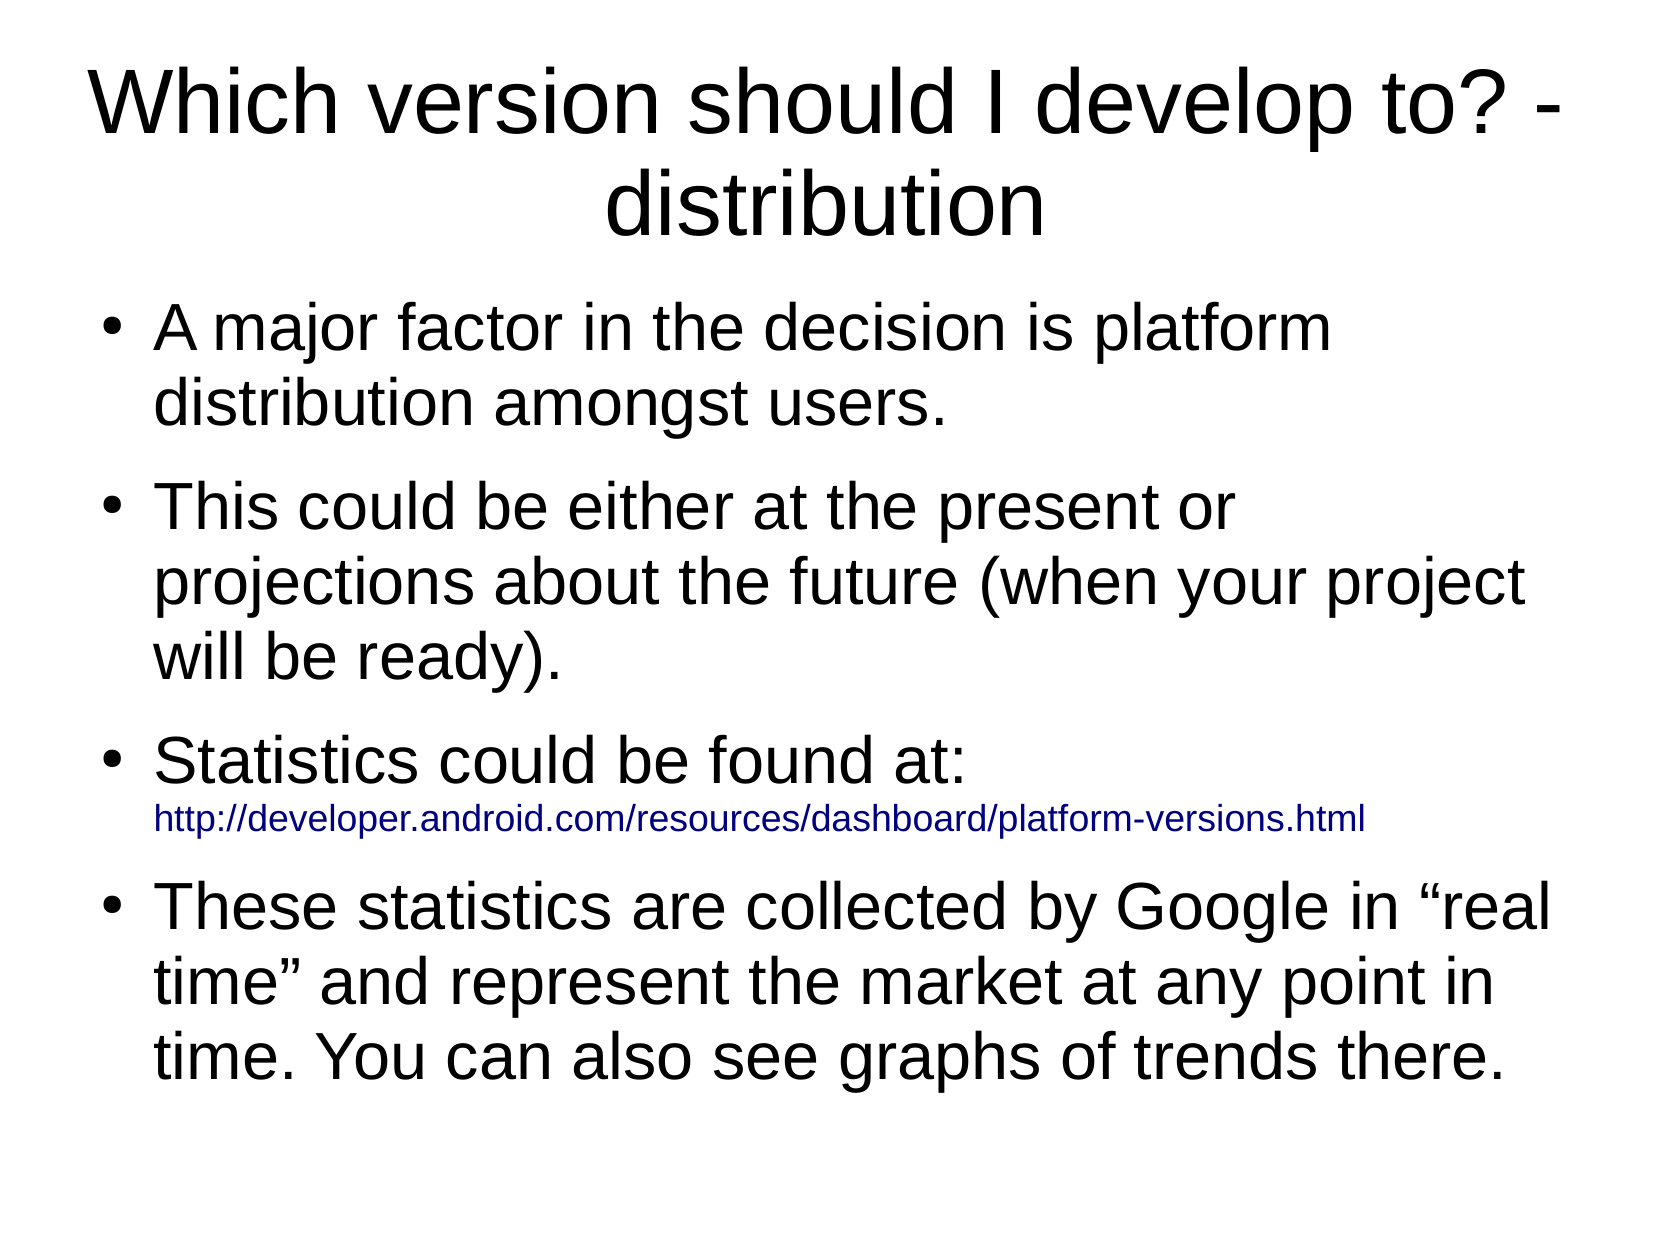

# Which version should I develop to? - distribution
A major factor in the decision is platform distribution amongst users.
This could be either at the present or projections about the future (when your project will be ready).
Statistics could be found at: http://developer.android.com/resources/dashboard/platform-versions.html
These statistics are collected by Google in “real time” and represent the market at any point in time. You can also see graphs of trends there.